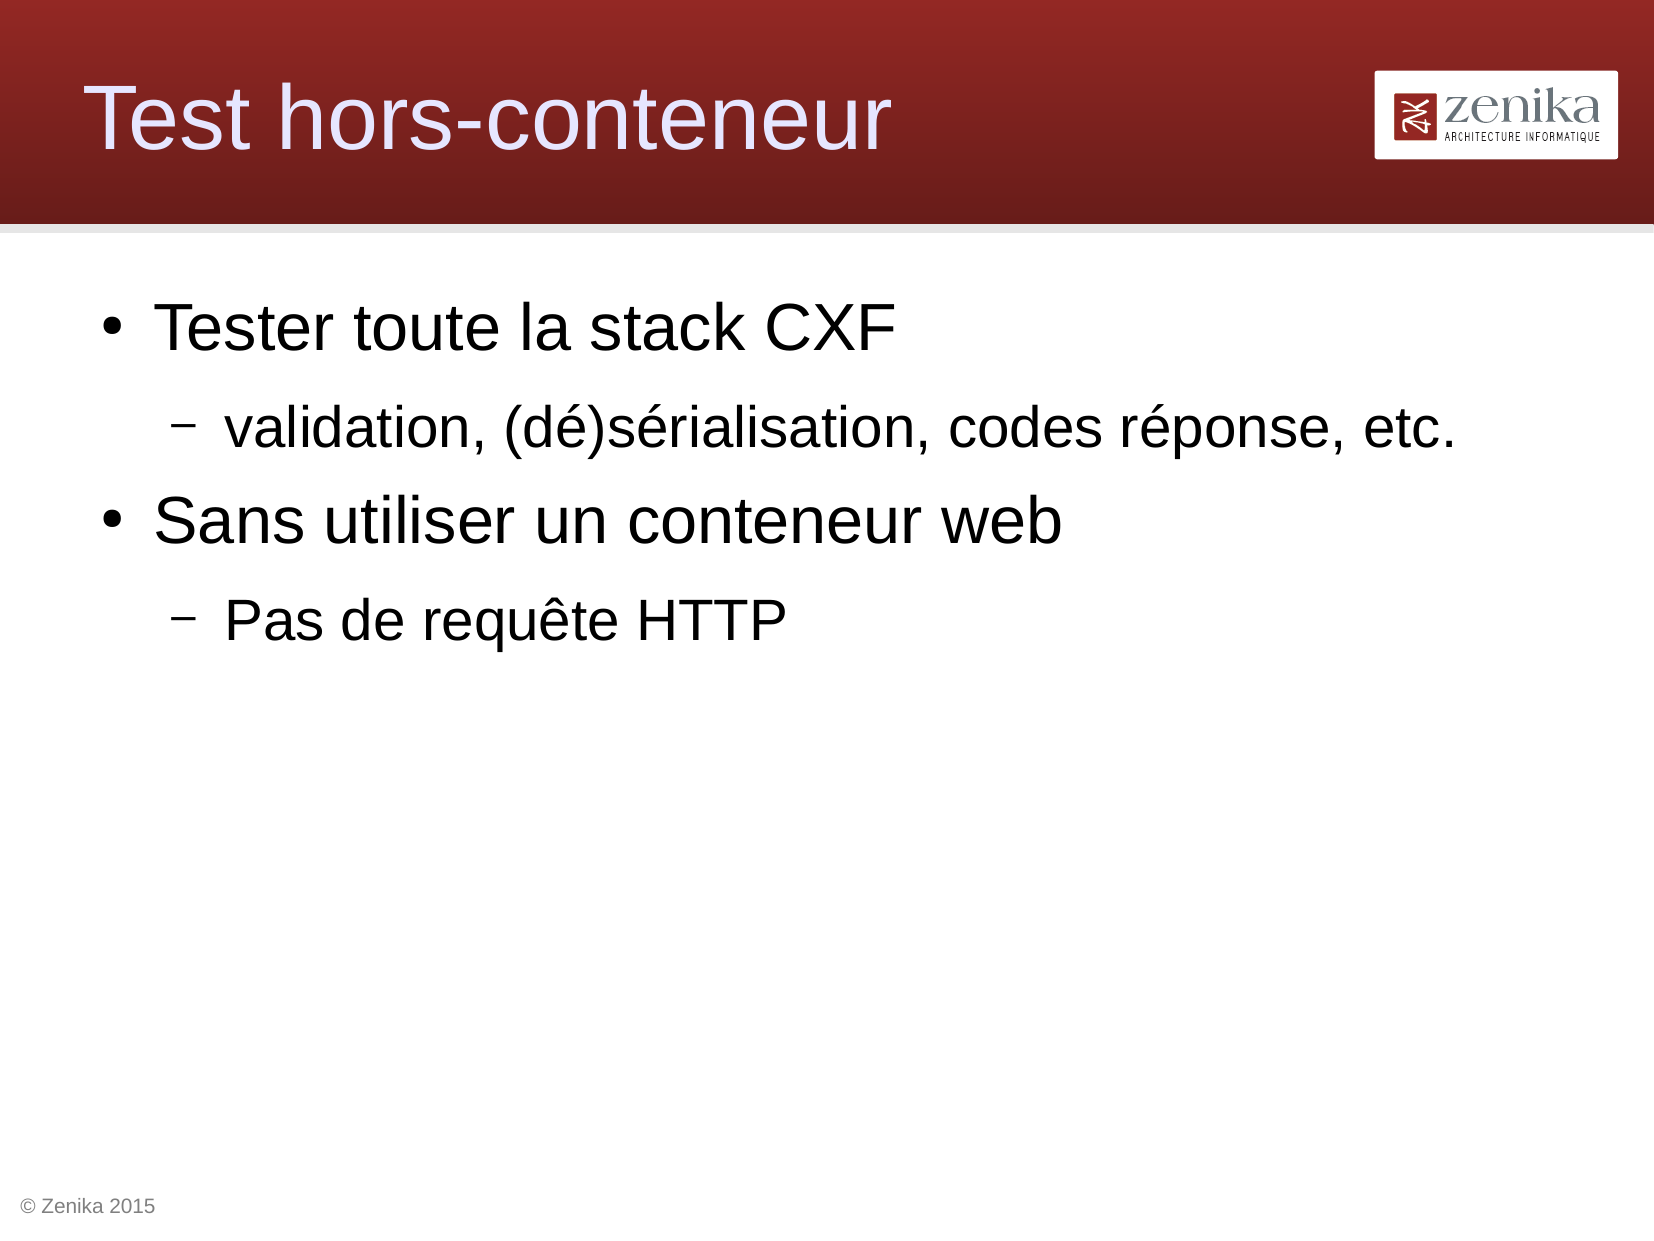

# Test hors-conteneur
Tester toute la stack CXF
validation, (dé)sérialisation, codes réponse, etc.
Sans utiliser un conteneur web
Pas de requête HTTP